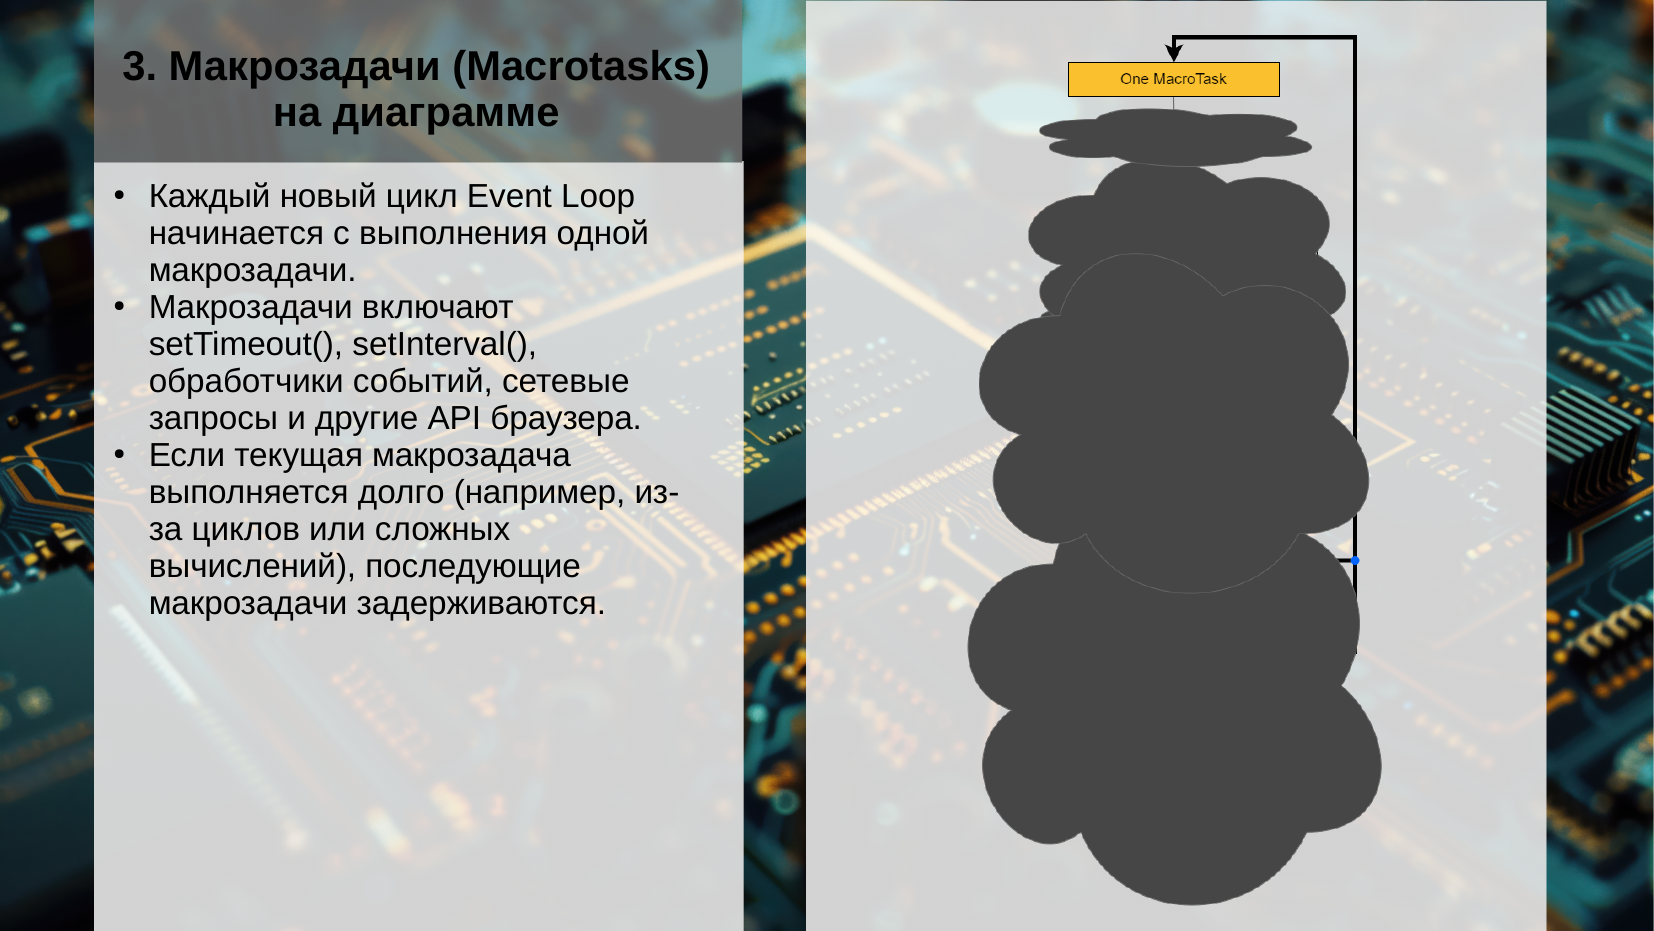

# 3. Макрозадачи (Macrotasks) на диаграмме
Каждый новый цикл Event Loop начинается с выполнения одной макрозадачи.
Макрозадачи включают setTimeout(), setInterval(), обработчики событий, сетевые запросы и другие API браузера.
Если текущая макрозадача выполняется долго (например, из-за циклов или сложных вычислений), последующие макрозадачи задерживаются.